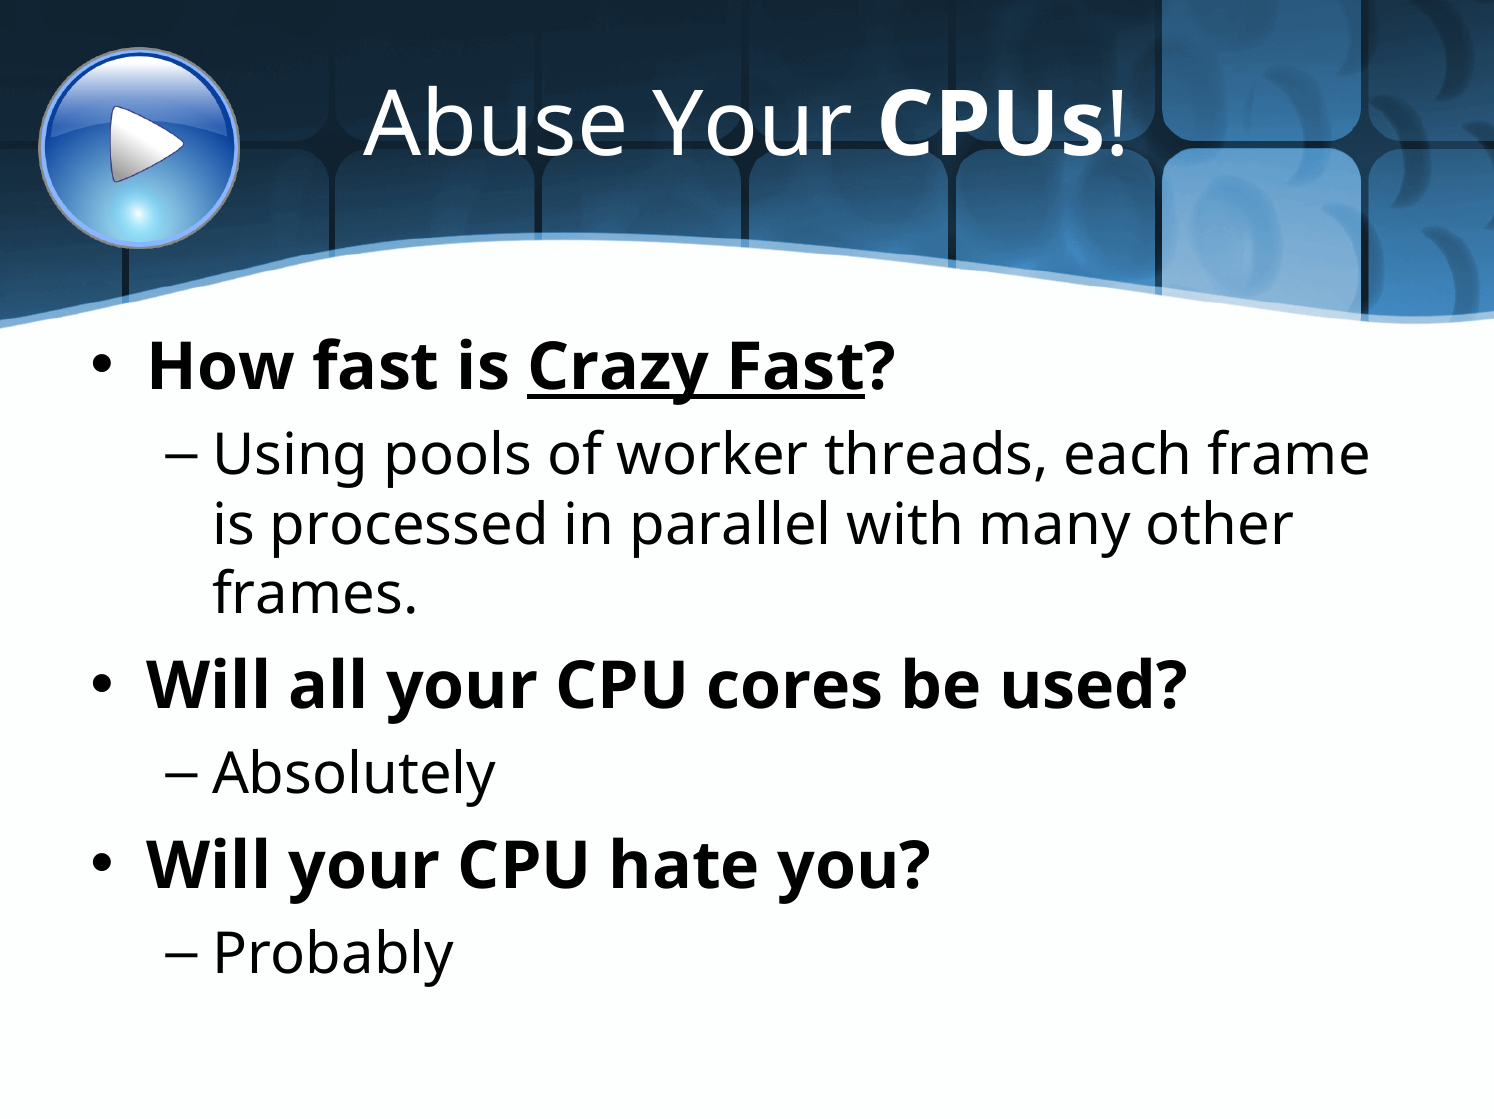

# Abuse Your CPUs!
How fast is Crazy Fast?
Using pools of worker threads, each frame is processed in parallel with many other frames.
Will all your CPU cores be used?
Absolutely
Will your CPU hate you?
Probably